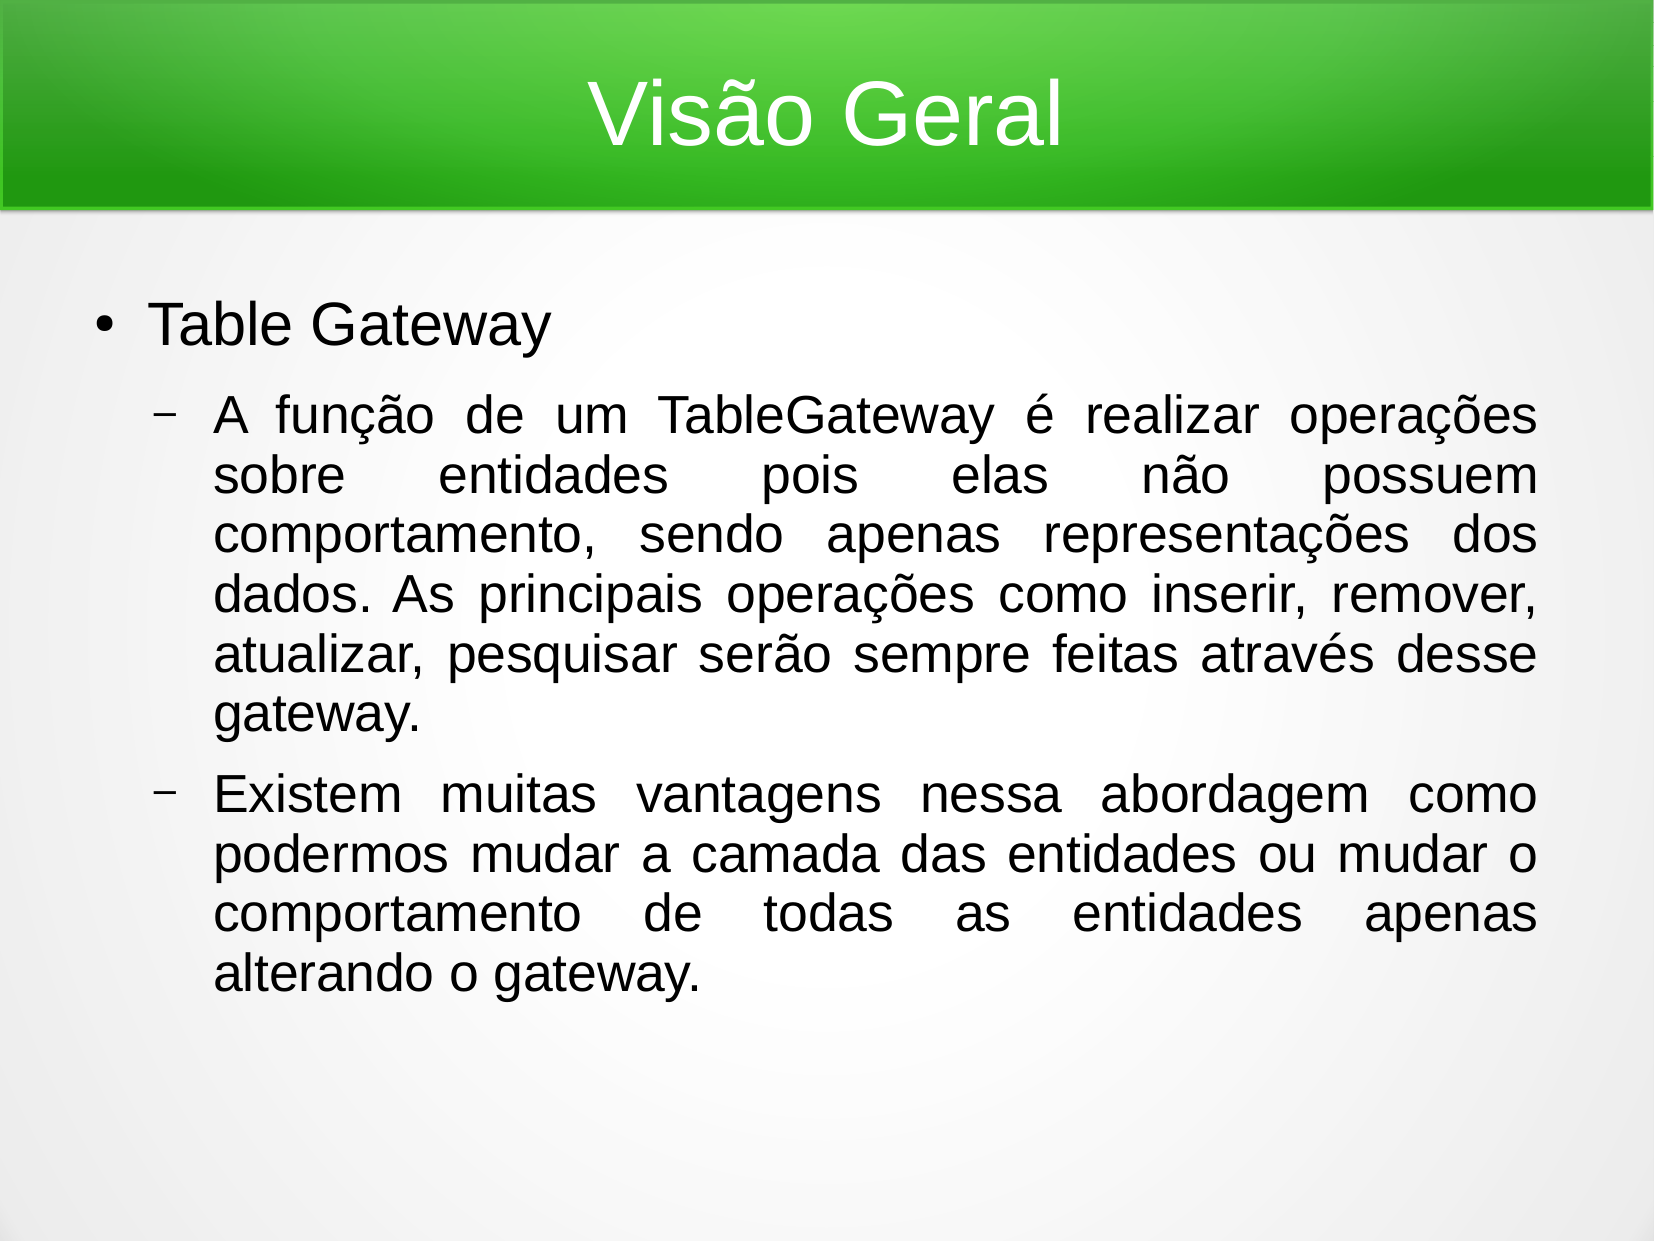

# Visão Geral
Table Gateway
A função de um TableGateway é realizar operações sobre entidades pois elas não possuem comportamento, sendo apenas representações dos dados. As principais operações como inserir, remover, atualizar, pesquisar serão sempre feitas através desse gateway.
Existem muitas vantagens nessa abordagem como podermos mudar a camada das entidades ou mudar o comportamento de todas as entidades apenas alterando o gateway.